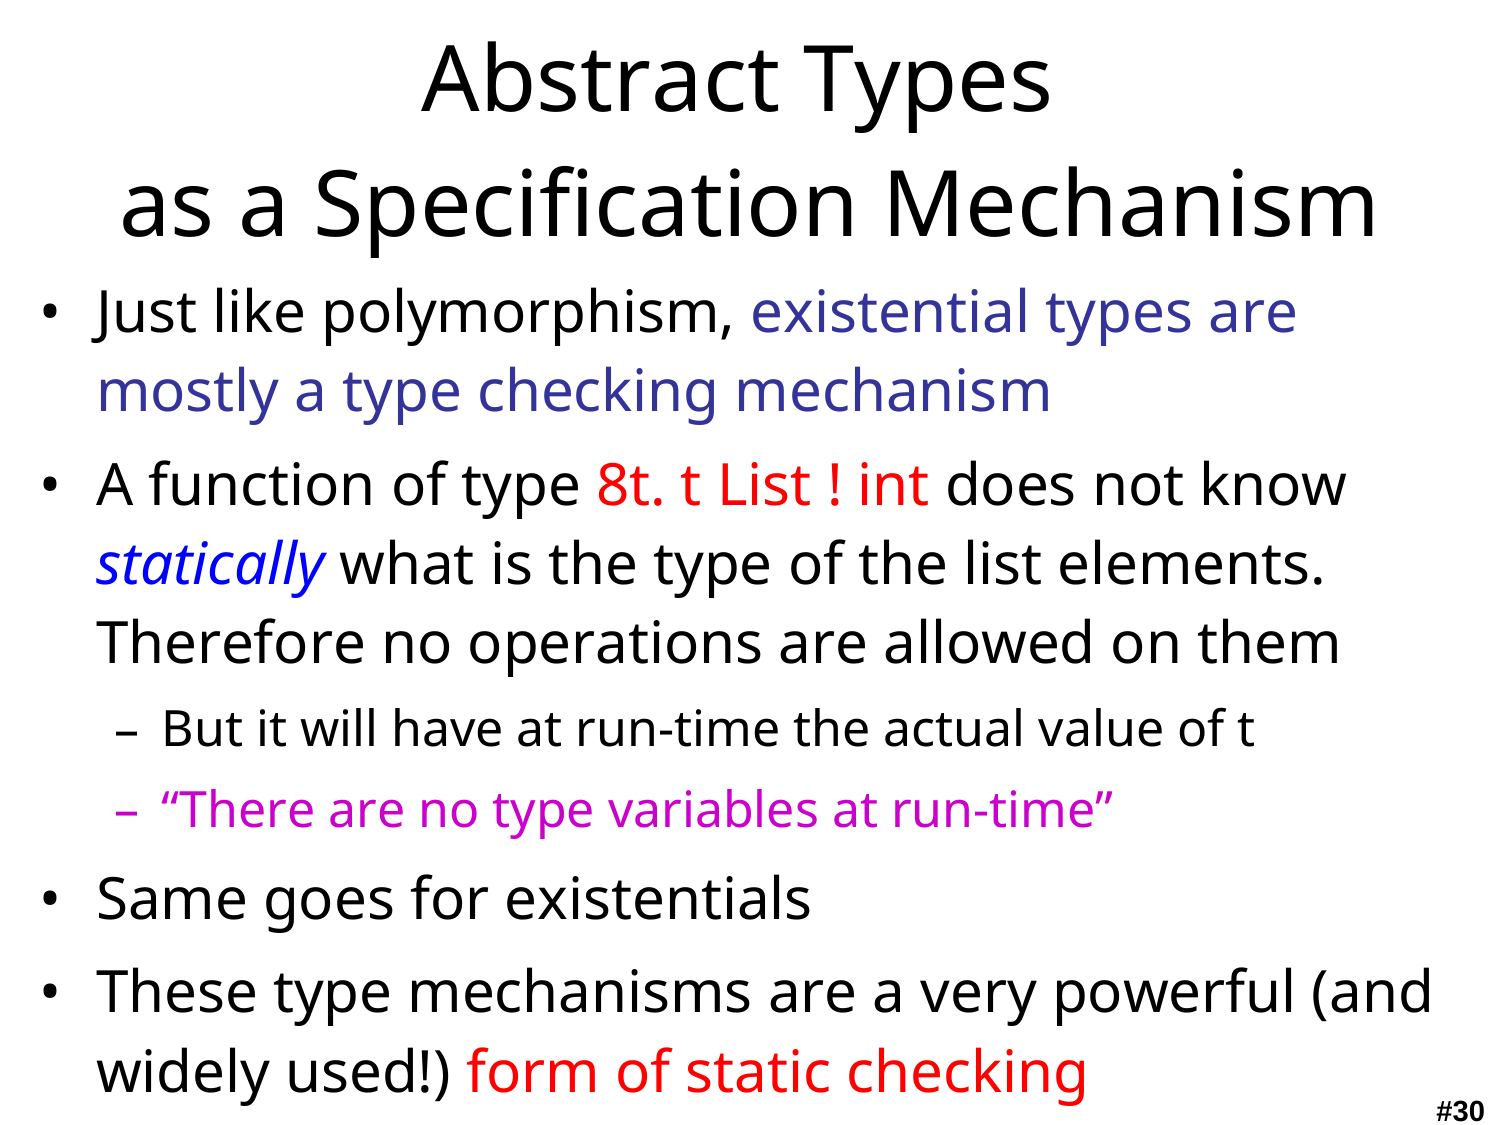

# Abstract Types as a Specification Mechanism
Just like polymorphism, existential types are mostly a type checking mechanism
A function of type 8t. t List ! int does not know statically what is the type of the list elements. Therefore no operations are allowed on them
But it will have at run-time the actual value of t
“There are no type variables at run-time”
Same goes for existentials
These type mechanisms are a very powerful (and widely used!) form of static checking
Recall Wadler’s “Theorems for Free”
30